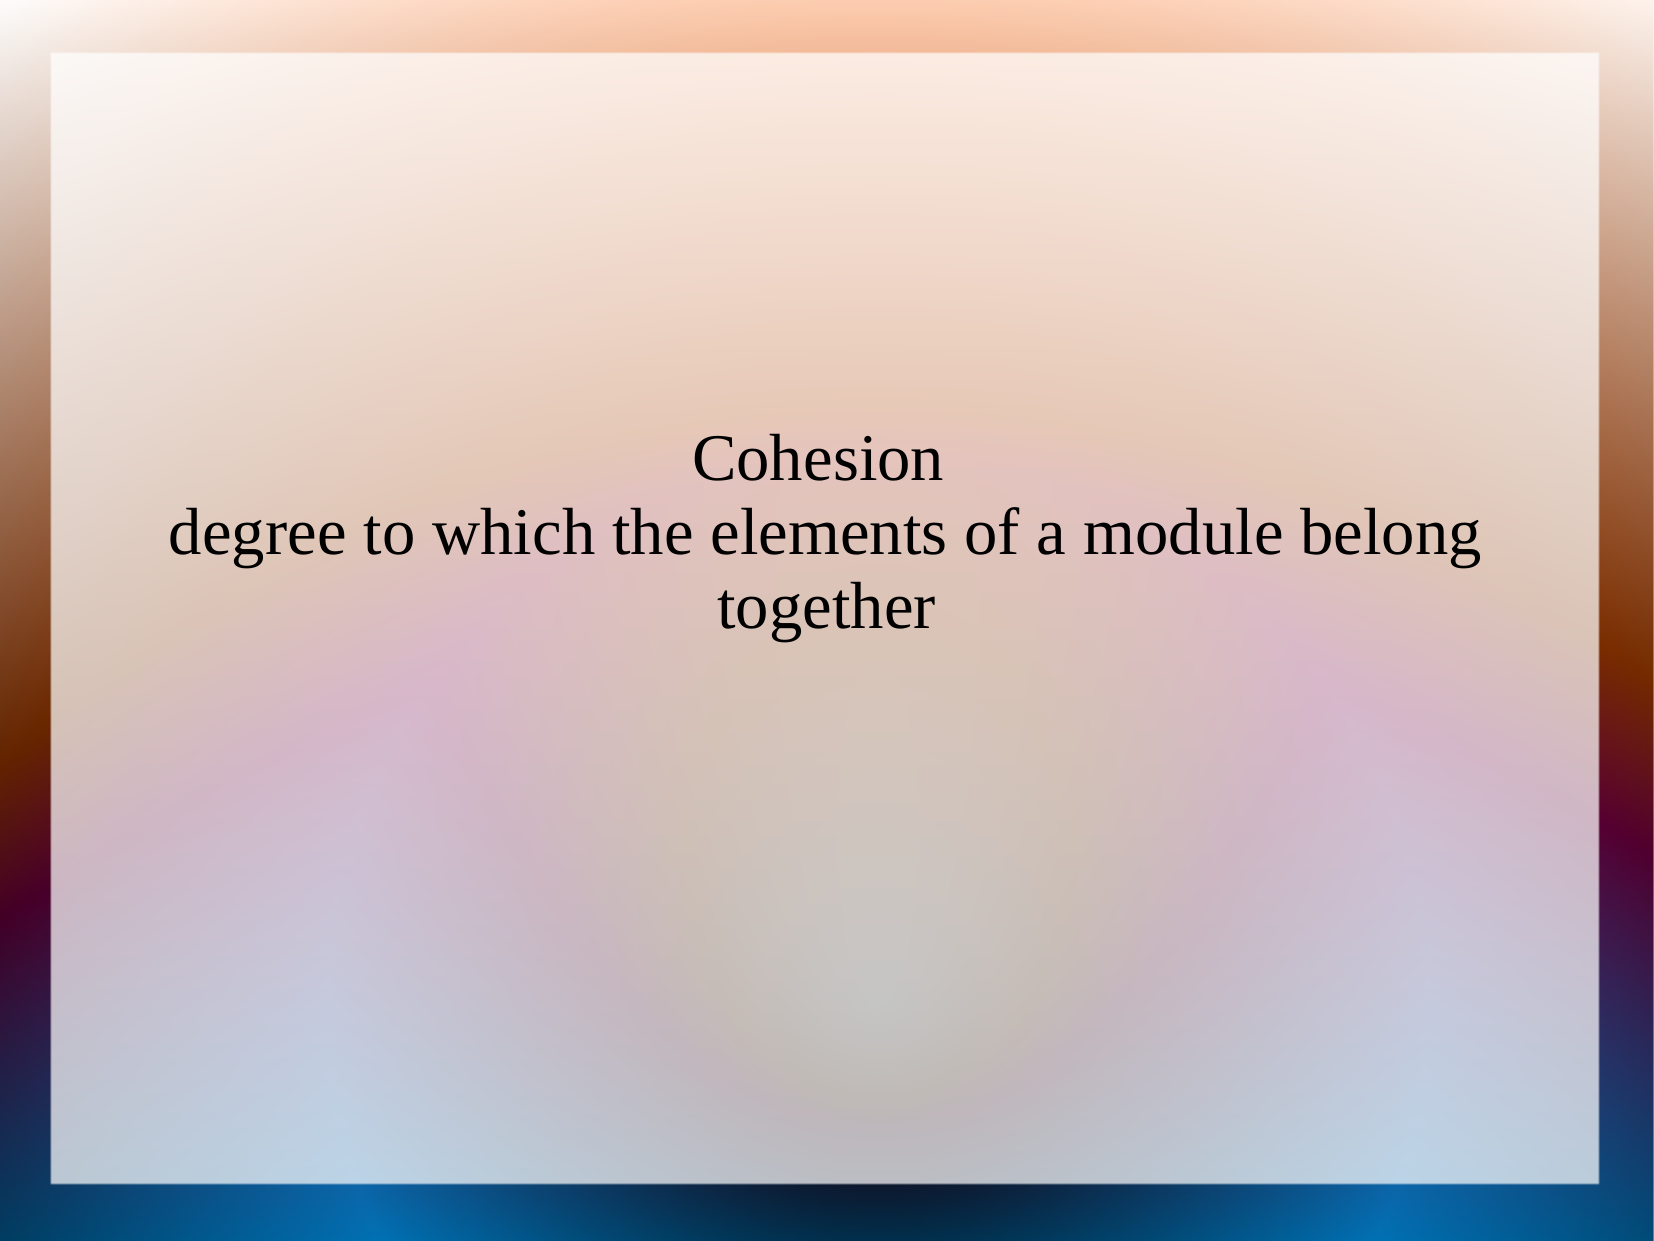

# Cohesion
degree to which the elements of a module belong together